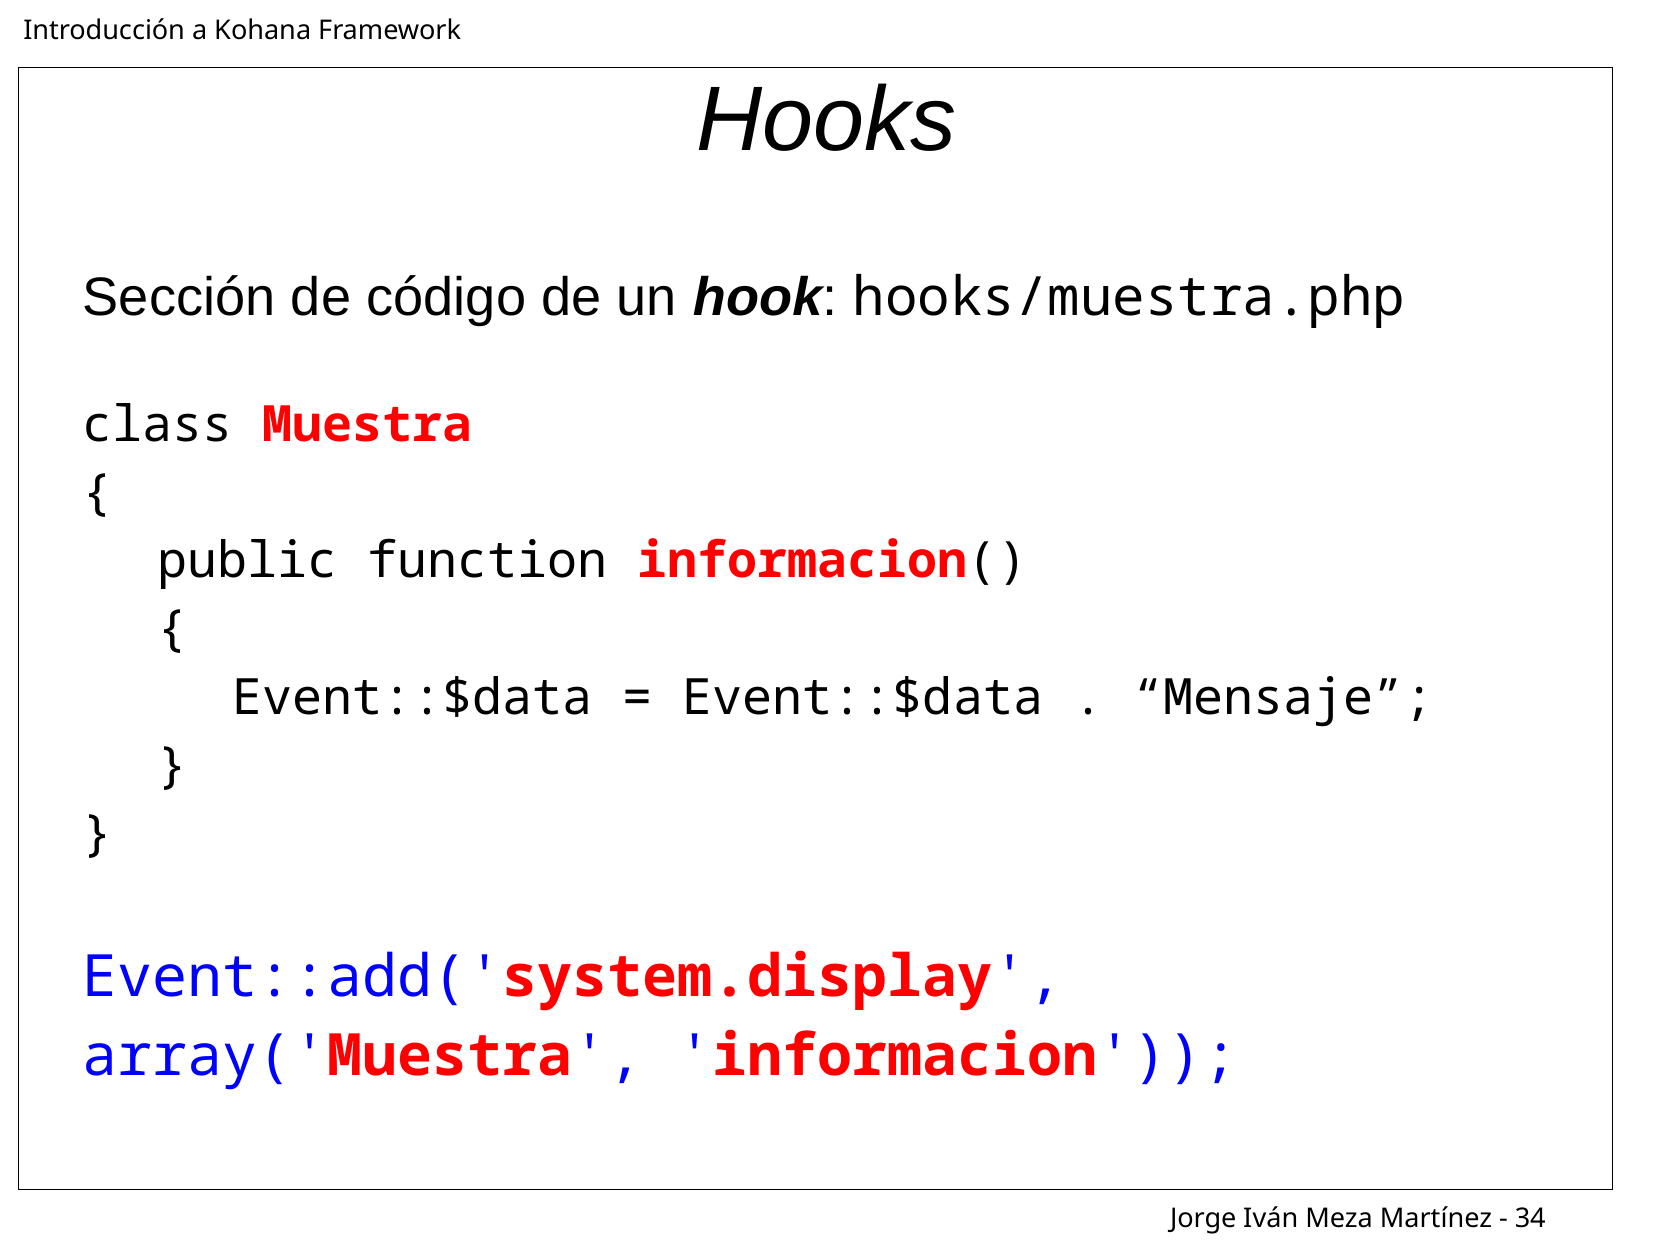

# Hooks
Sección de código de un hook: hooks/muestra.php
class Muestra
{
	public function informacion()
	{
		Event::$data = Event::$data . “Mensaje”;
	}
}
Event::add('system.display', array('Muestra', 'informacion'));